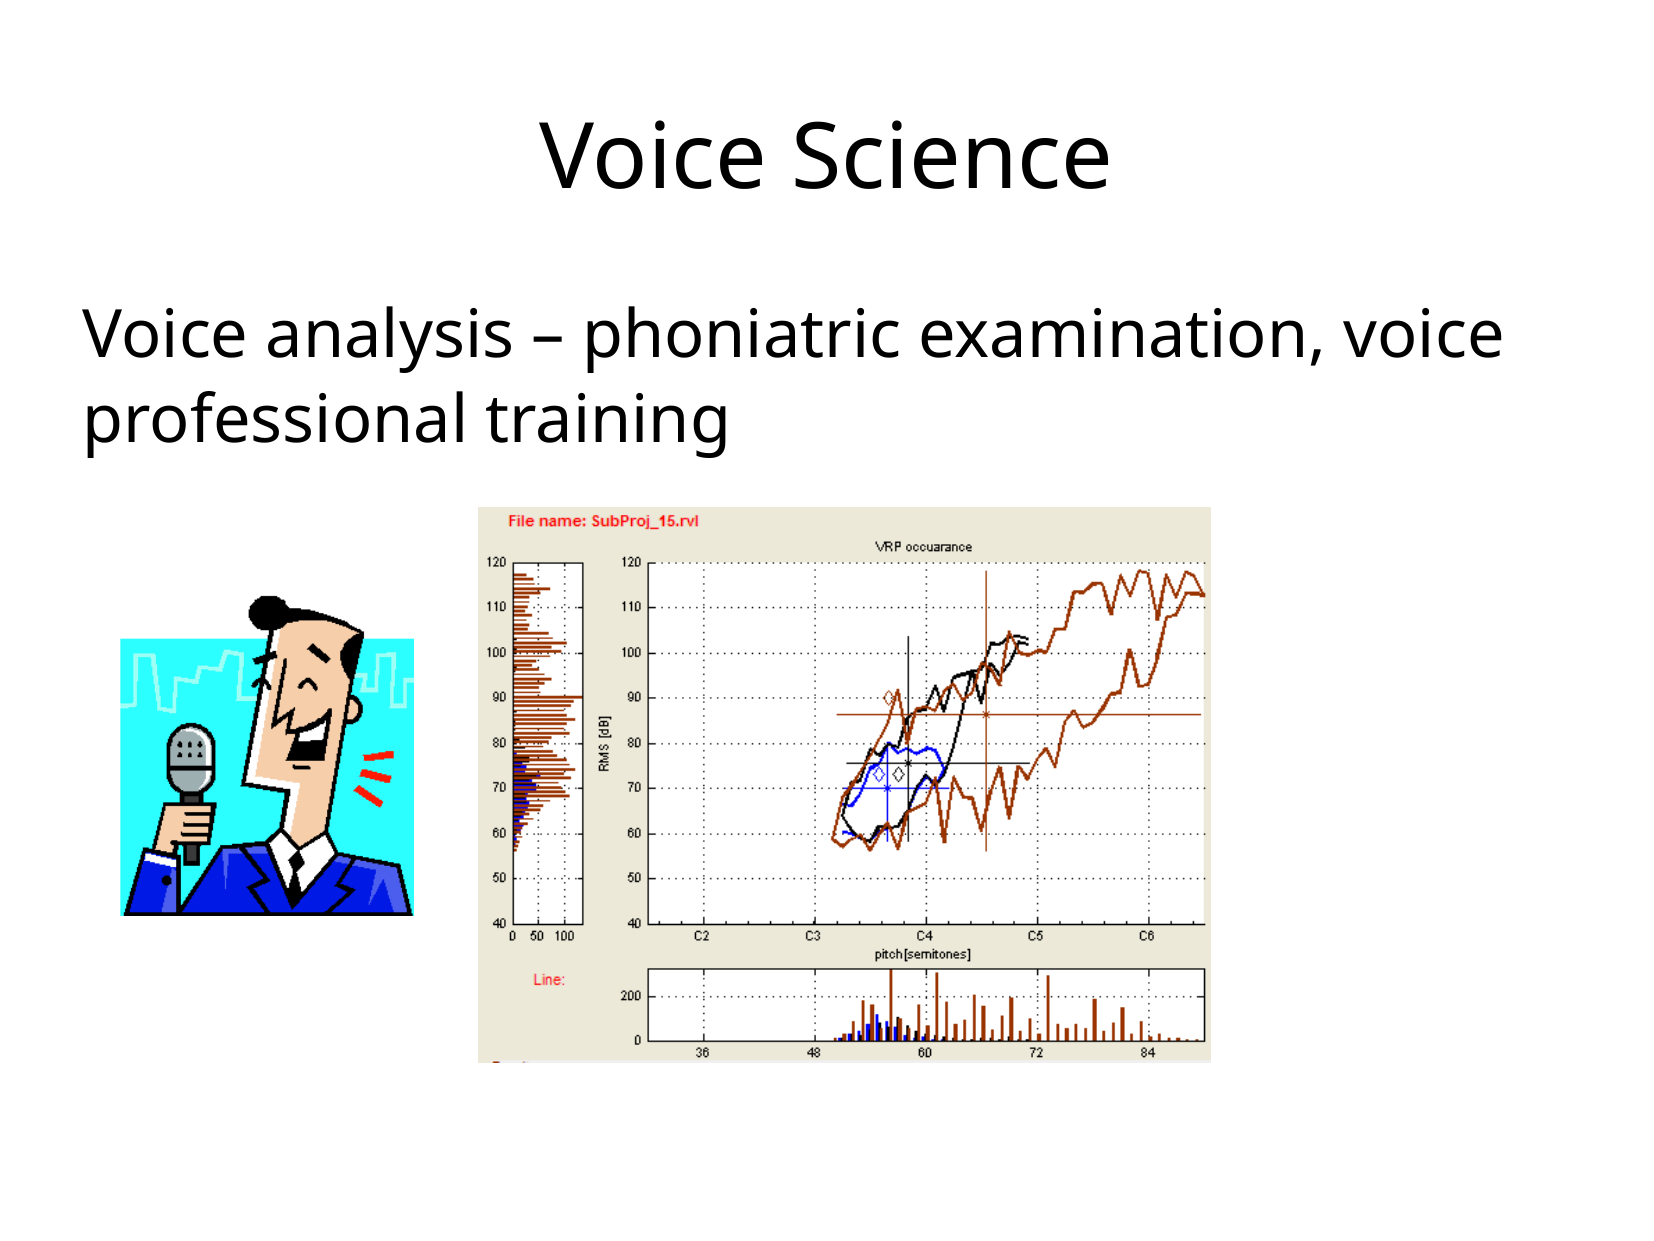

# Voice Science
Voice analysis – phoniatric examination, voice professional training